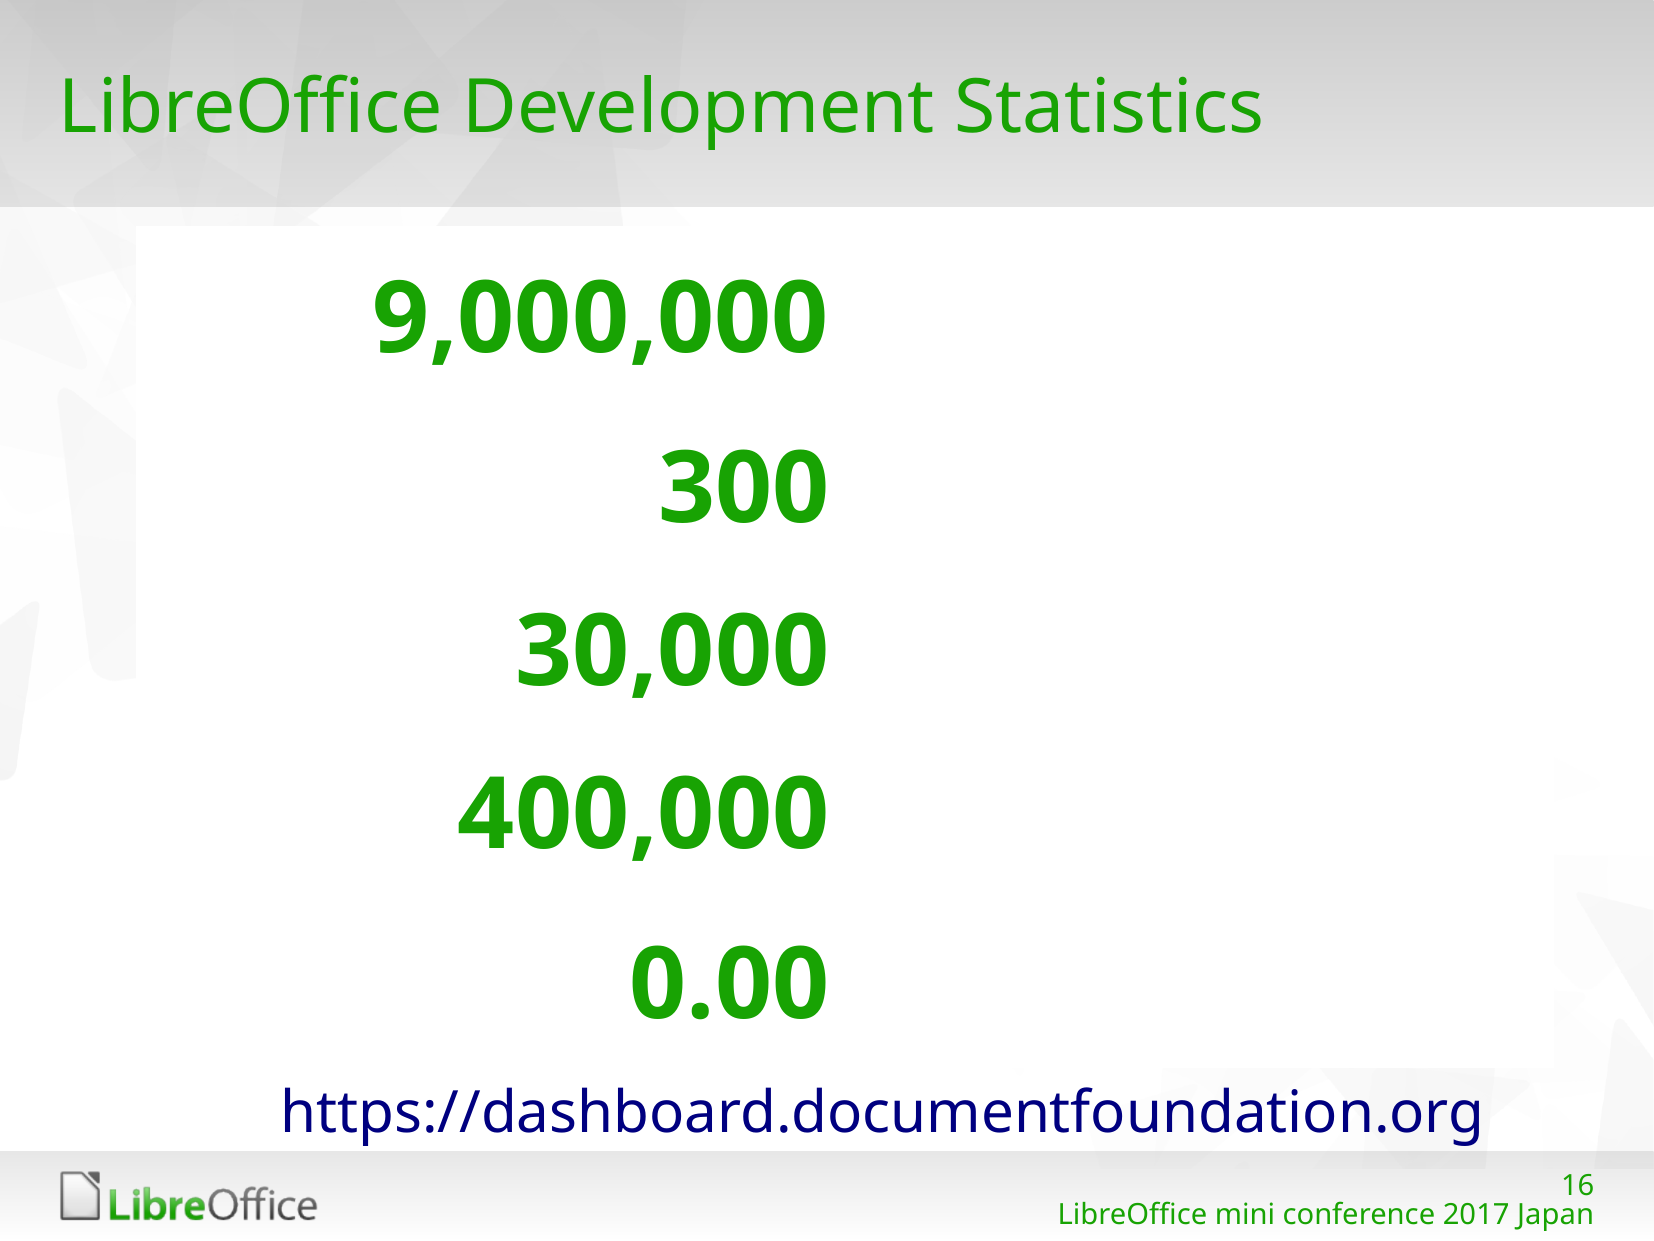

# LibreOffice Development Statistics
| 9,000,000 | lines of code (mostly written in C++) |
| --- | --- |
| 300 | active committers per year |
| 30,000 | commits per year |
| 400,000 | bugs already closed |
| 0.00 | defect density of Coverity Scan |
https://dashboard.documentfoundation.org
16
 LibreOffice mini conference 2017 Japan